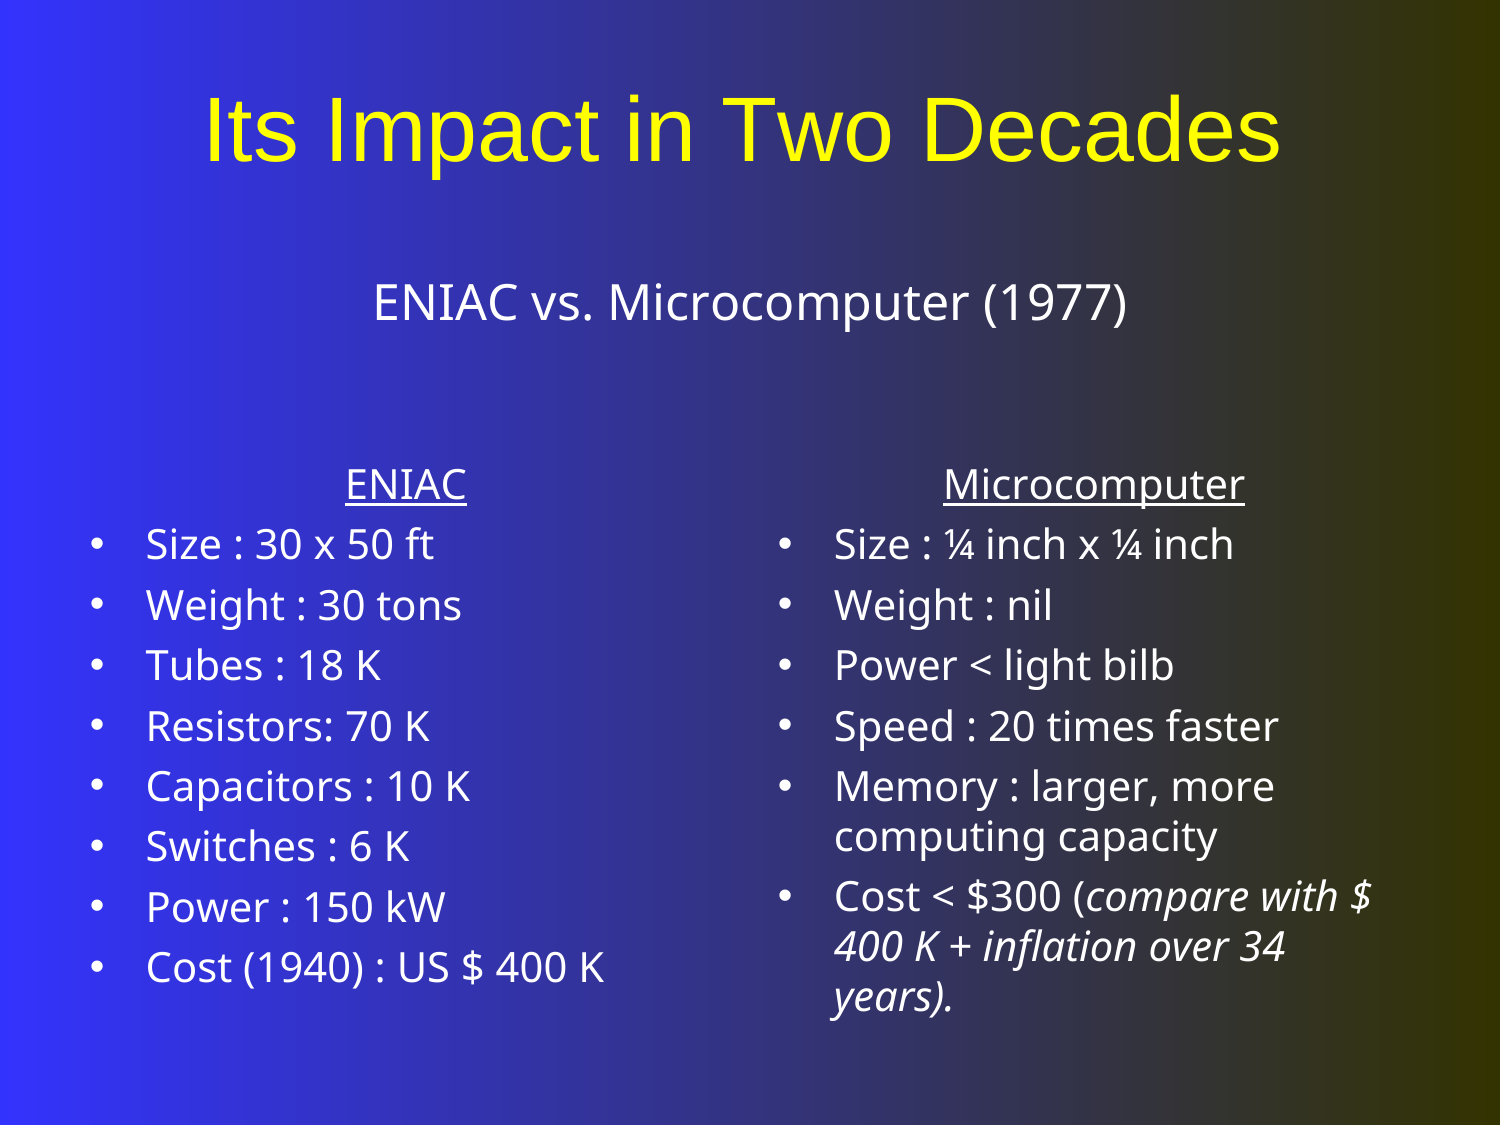

Its Impact in Two Decades
ENIAC vs. Microcomputer (1977)
ENIAC
Size : 30 x 50 ft
Weight : 30 tons
Tubes : 18 K
Resistors: 70 K
Capacitors : 10 K
Switches : 6 K
Power : 150 kW
Cost (1940) : US $ 400 K
Microcomputer
Size : ¼ inch x ¼ inch
Weight : nil
Power < light bilb
Speed : 20 times faster
Memory : larger, more computing capacity
Cost < $300 (compare with $ 400 K + inflation over 34 years).